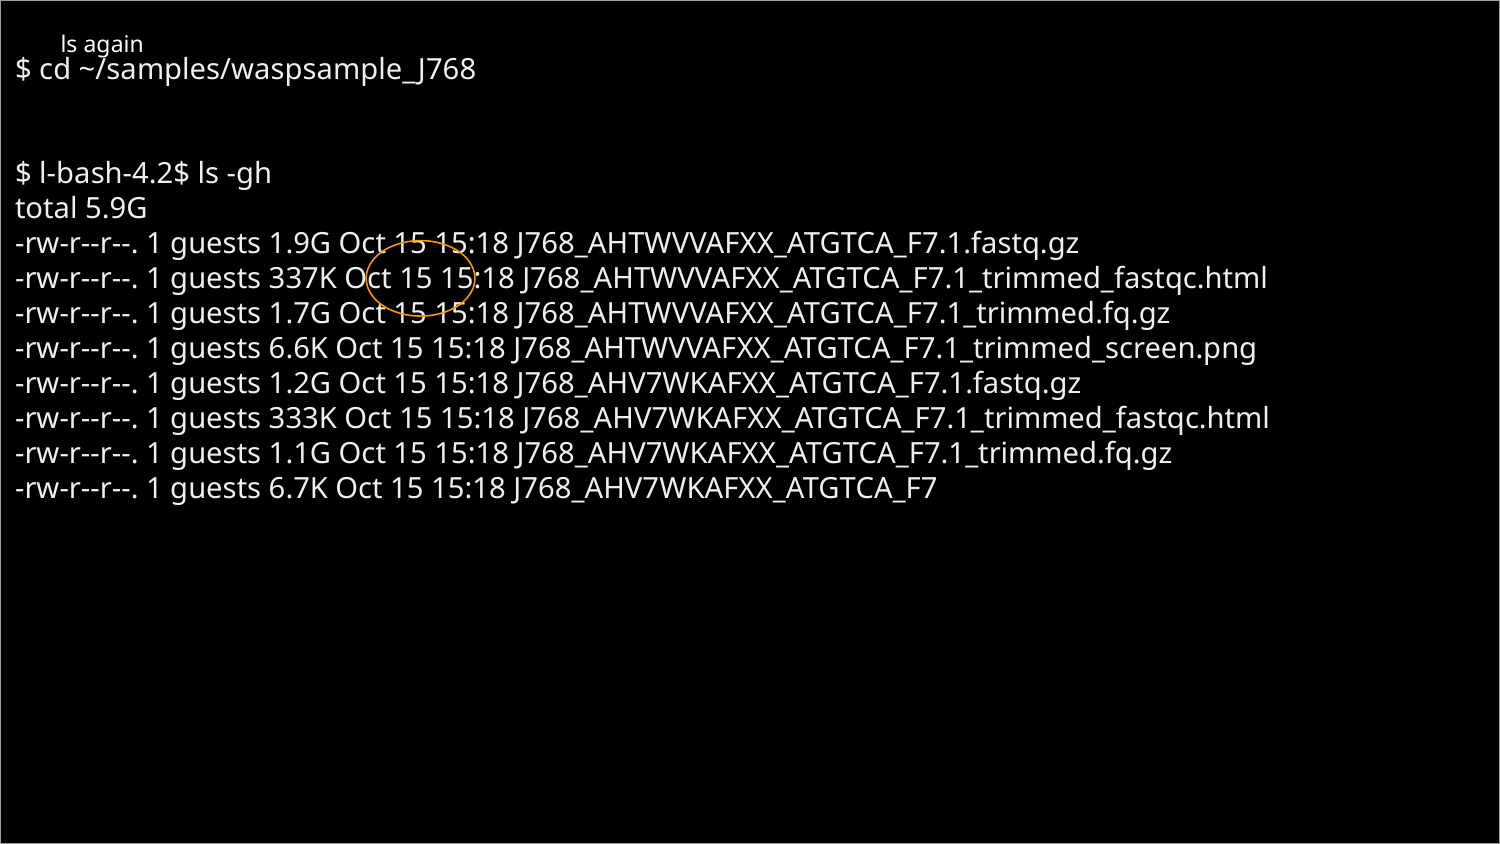

$ cd ~/samples/waspsample_J768
$ l-bash-4.2$ ls -gh
total 5.9G
-rw-r--r--. 1 guests 1.9G Oct 15 15:18 J768_AHTWVVAFXX_ATGTCA_F7.1.fastq.gz
-rw-r--r--. 1 guests 337K Oct 15 15:18 J768_AHTWVVAFXX_ATGTCA_F7.1_trimmed_fastqc.html
-rw-r--r--. 1 guests 1.7G Oct 15 15:18 J768_AHTWVVAFXX_ATGTCA_F7.1_trimmed.fq.gz
-rw-r--r--. 1 guests 6.6K Oct 15 15:18 J768_AHTWVVAFXX_ATGTCA_F7.1_trimmed_screen.png
-rw-r--r--. 1 guests 1.2G Oct 15 15:18 J768_AHV7WKAFXX_ATGTCA_F7.1.fastq.gz
-rw-r--r--. 1 guests 333K Oct 15 15:18 J768_AHV7WKAFXX_ATGTCA_F7.1_trimmed_fastqc.html
-rw-r--r--. 1 guests 1.1G Oct 15 15:18 J768_AHV7WKAFXX_ATGTCA_F7.1_trimmed.fq.gz
-rw-r--r--. 1 guests 6.7K Oct 15 15:18 J768_AHV7WKAFXX_ATGTCA_F7
# ls again